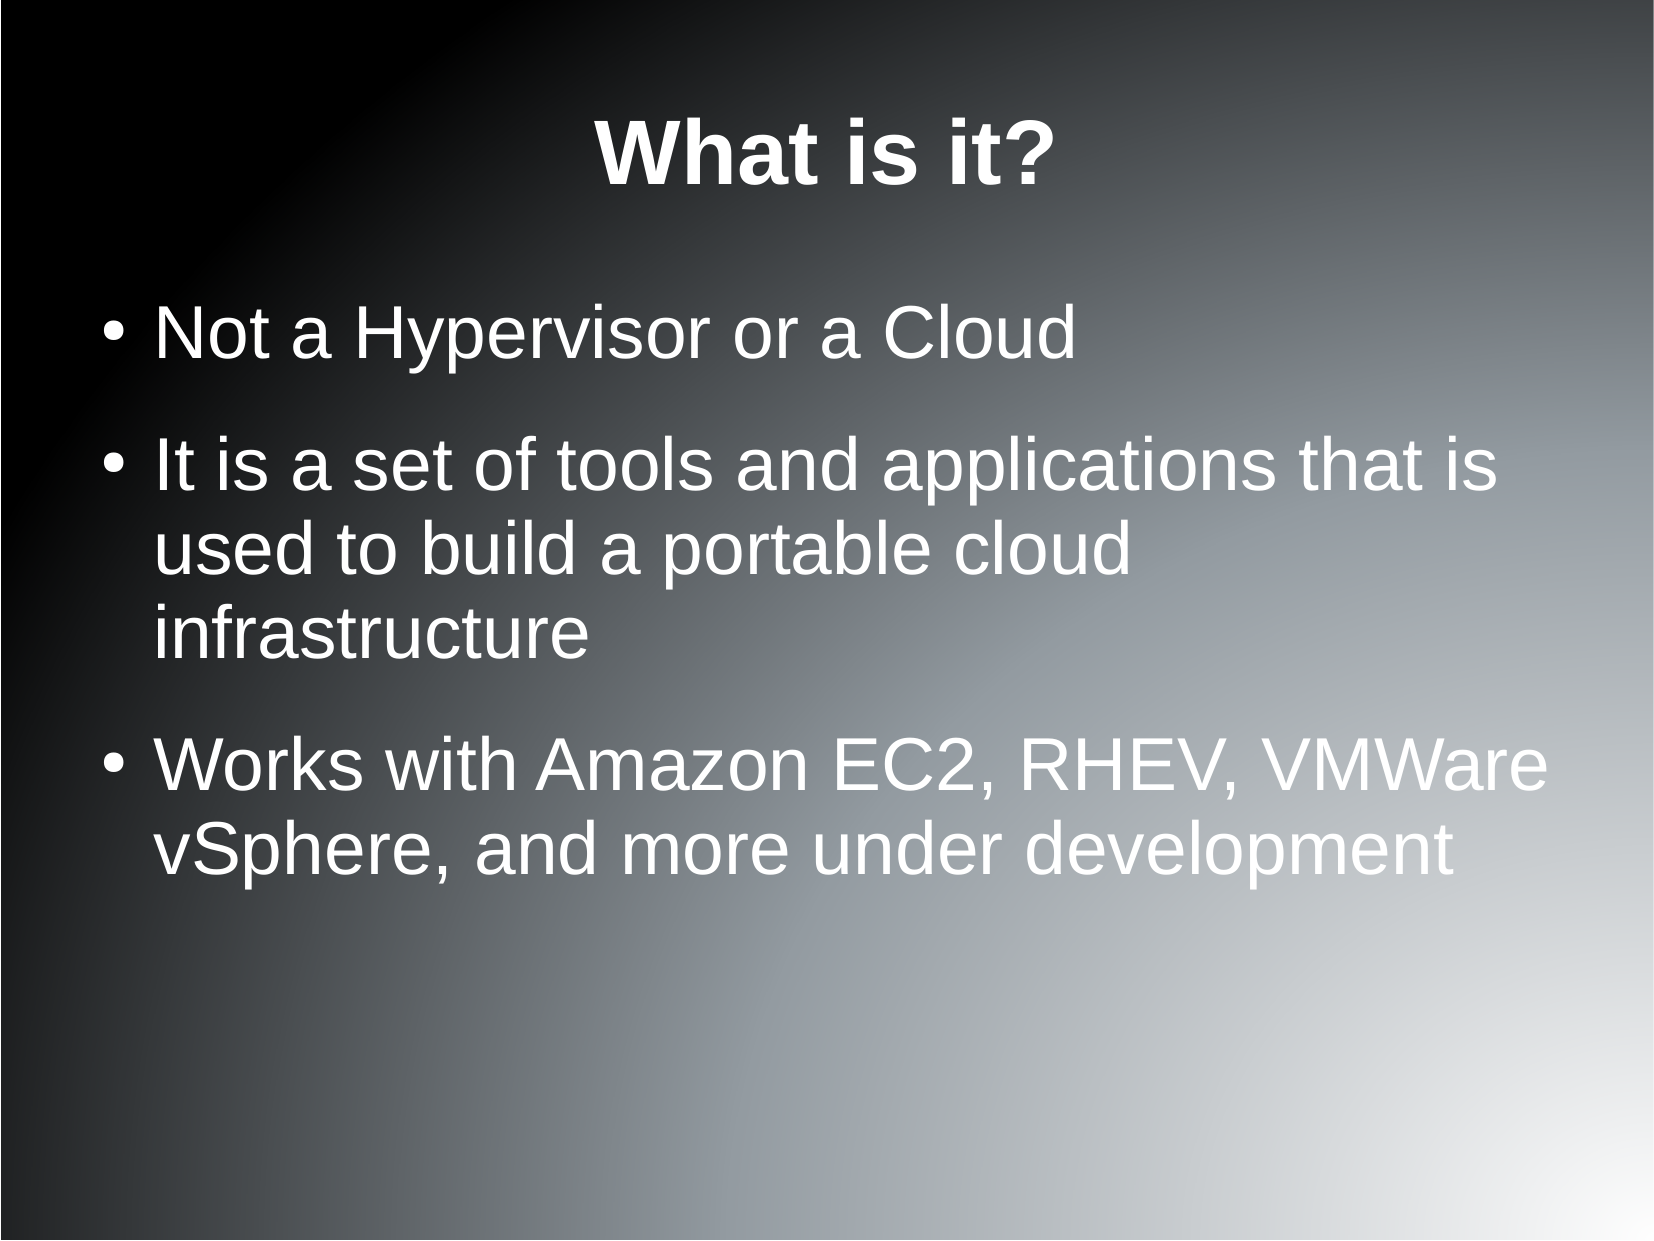

# What is it?
Not a Hypervisor or a Cloud
It is a set of tools and applications that is used to build a portable cloud infrastructure
Works with Amazon EC2, RHEV, VMWare vSphere, and more under development